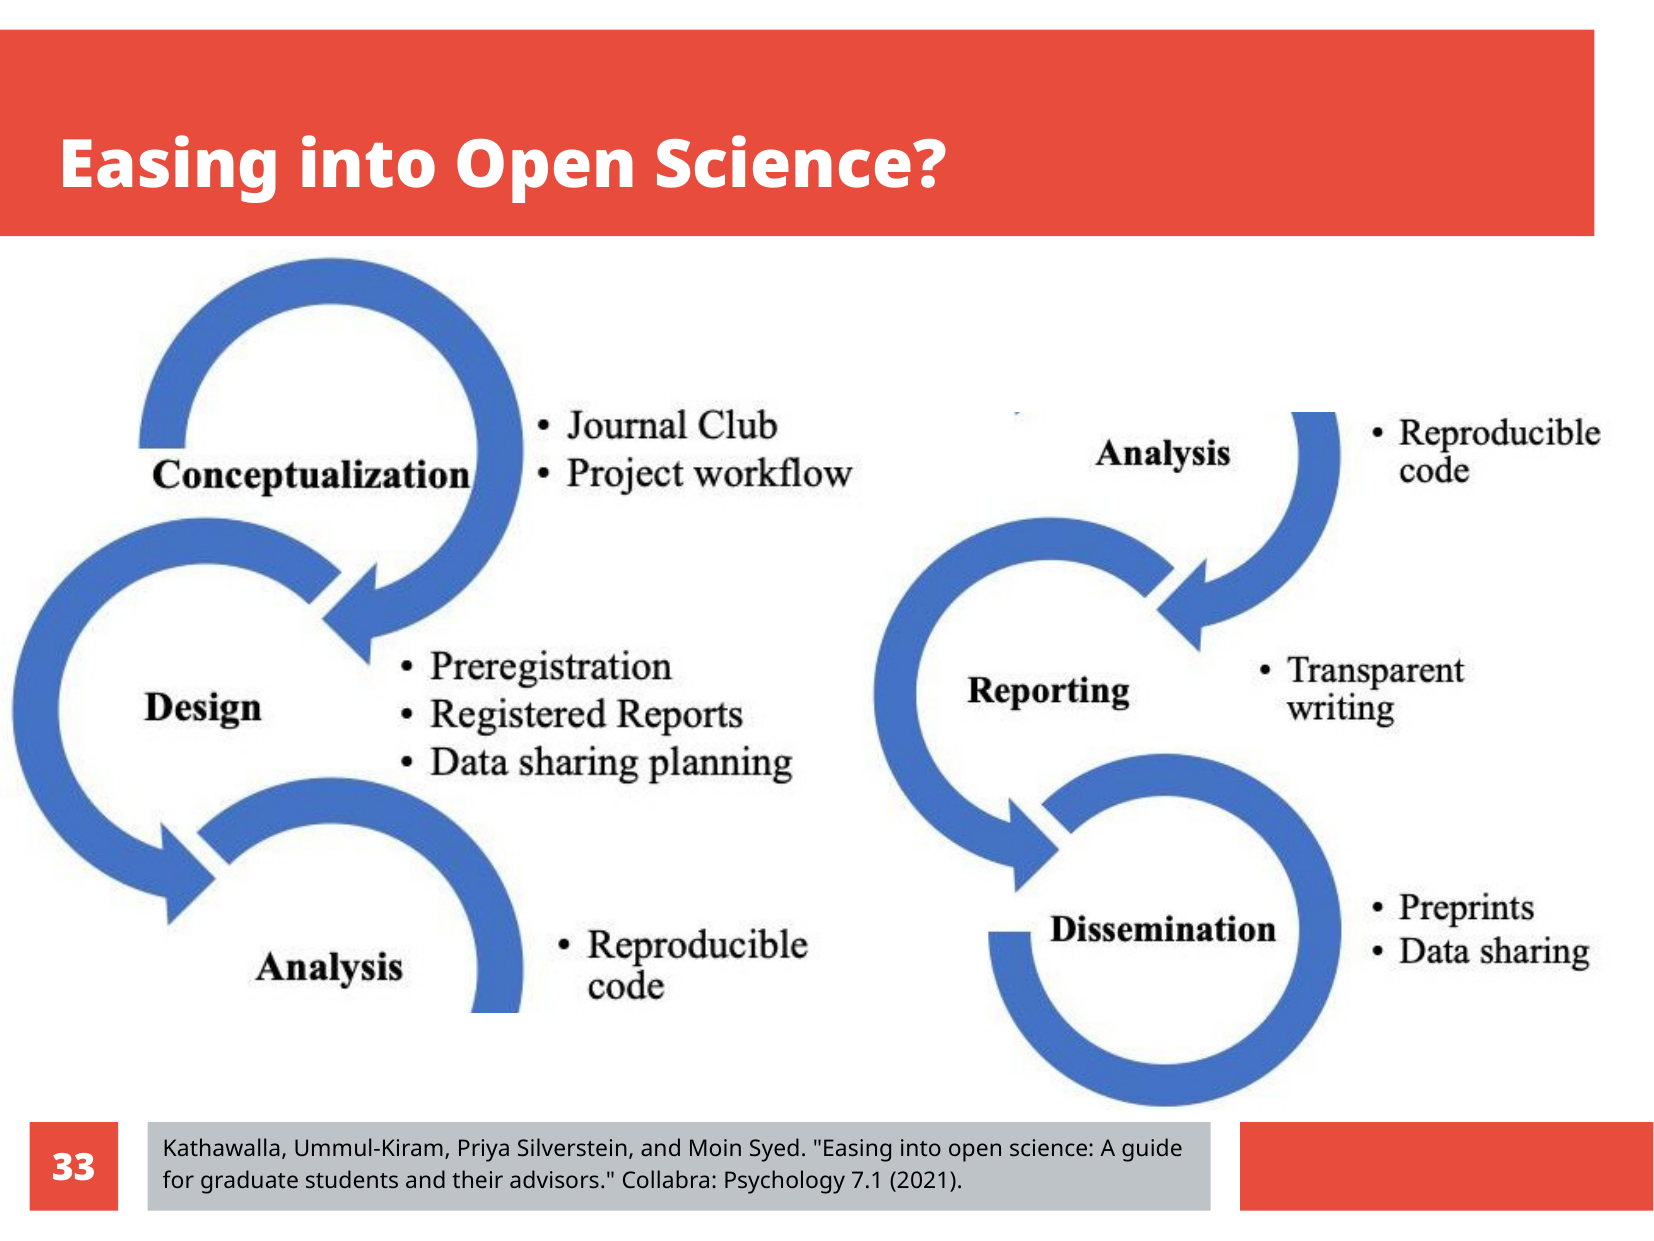

# Easing into Open Science?
33
Kathawalla, Ummul-Kiram, Priya Silverstein, and Moin Syed. "Easing into open science: A guide for graduate students and their advisors." Collabra: Psychology 7.1 (2021).